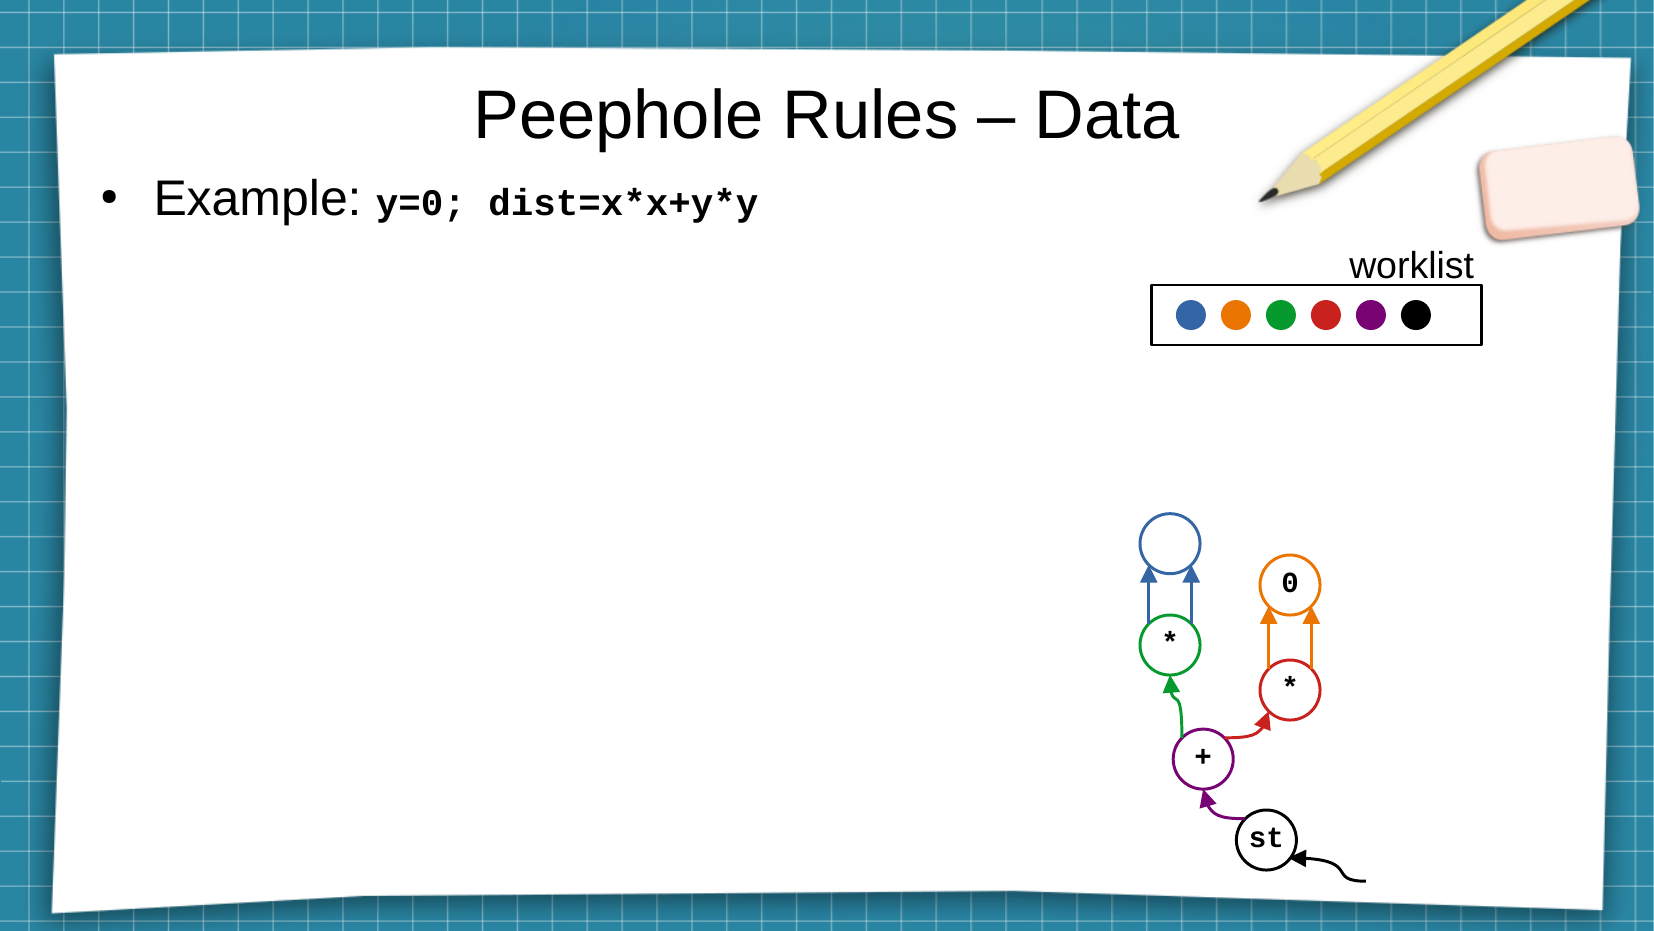

# Peephole Rules – Data
Example: y=0; dist=x*x+y*y
worklist
0
*
*
+
st